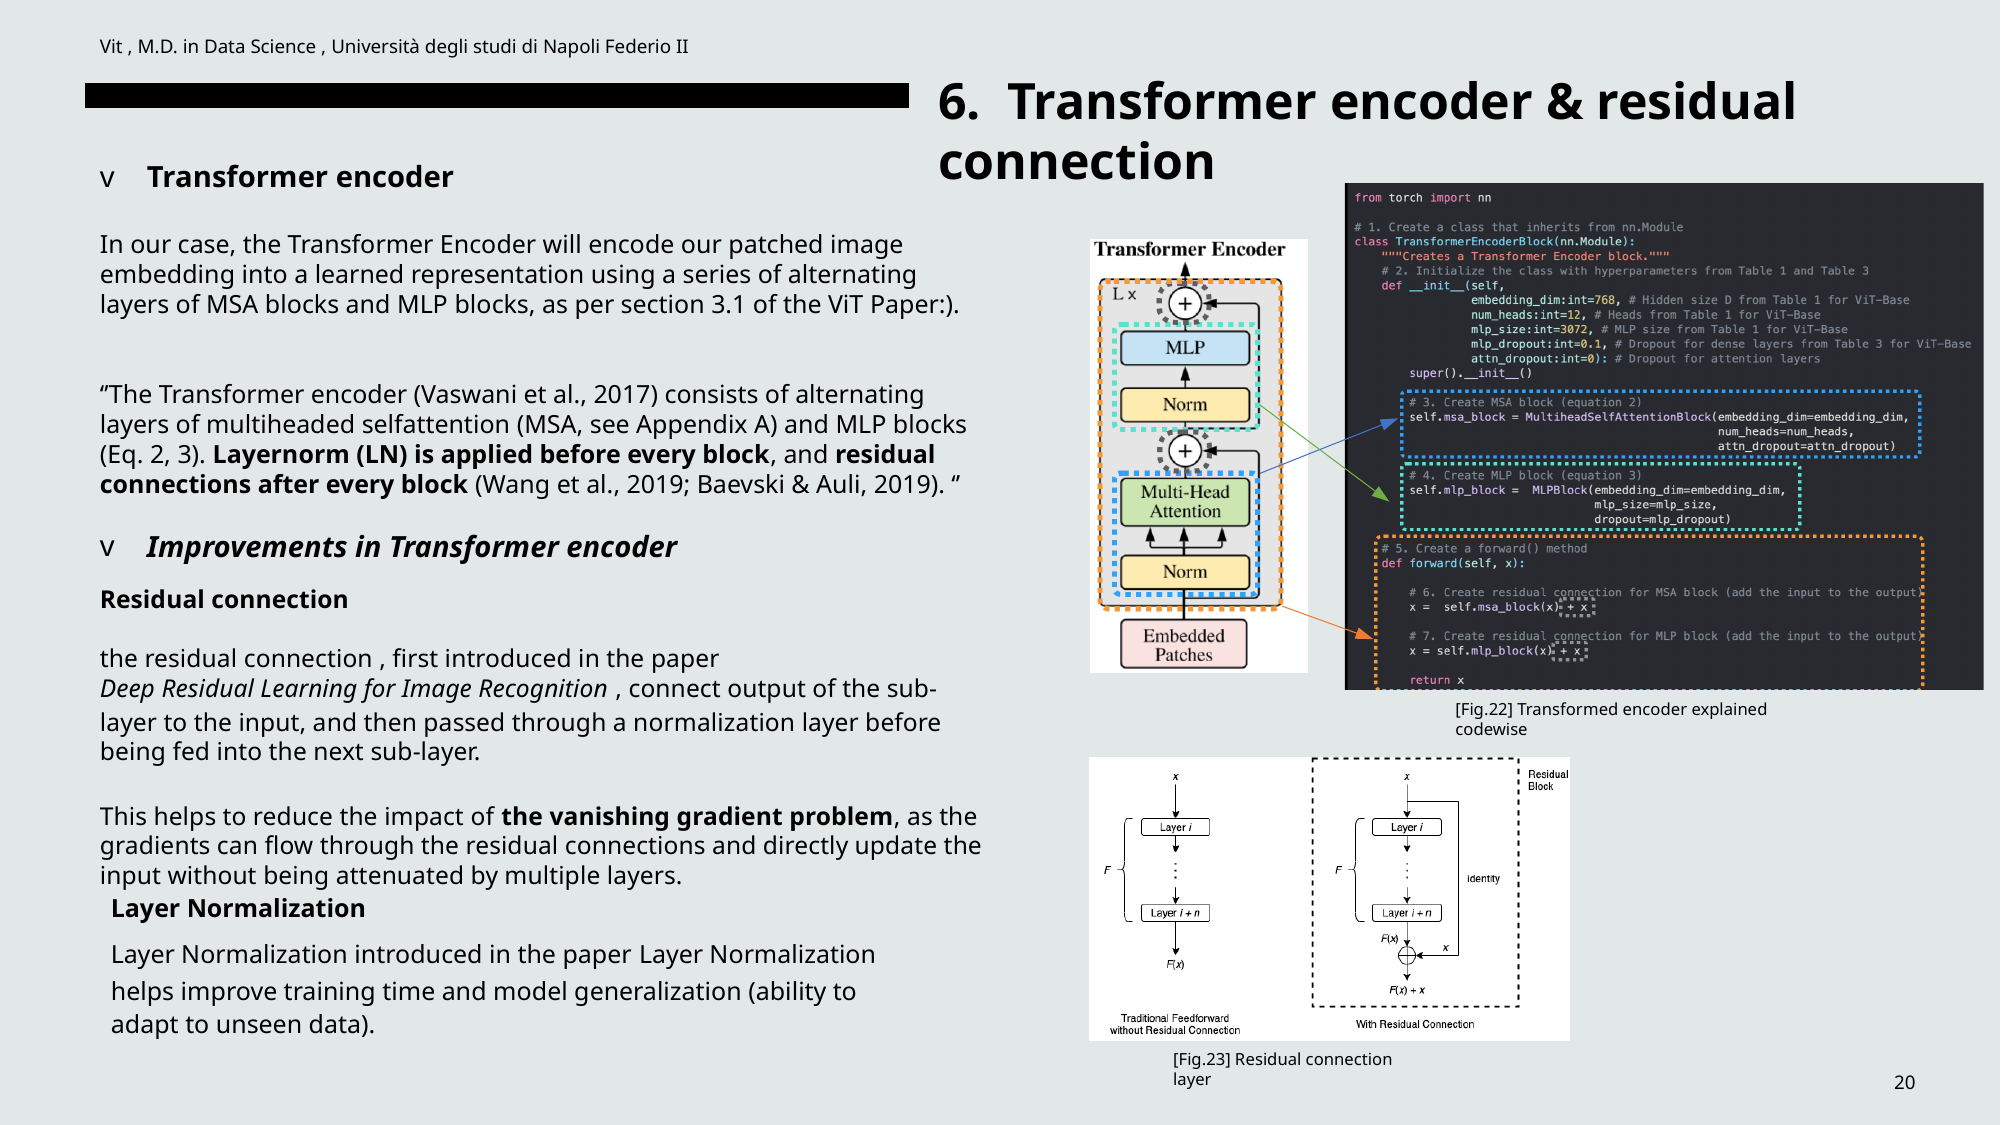

Vit , M.D. in Data Science , Università degli studi di Napoli Federio II
6. Transformer encoder & residual connection
Transformer encoder
In our case, the Transformer Encoder will encode our patched image embedding into a learned representation using a series of alternating layers of MSA blocks and MLP blocks, as per section 3.1 of the ViT Paper:).
‘’The Transformer encoder (Vaswani et al., 2017) consists of alternating layers of multiheaded selfattention (MSA, see Appendix A) and MLP blocks (Eq. 2, 3). Layernorm (LN) is applied before every block, and residual connections after every block (Wang et al., 2019; Baevski & Auli, 2019). ‘’
Improvements in Transformer encoder
Residual connection
the residual connection , first introduced in the paper Deep Residual Learning for Image Recognition , connect output of the sub-layer to the input, and then passed through a normalization layer before being fed into the next sub-layer.
This helps to reduce the impact of the vanishing gradient problem, as the gradients can flow through the residual connections and directly update the input without being attenuated by multiple layers.
[Fig.22] Transformed encoder explained codewise
Layer Normalization
Layer Normalization introduced in the paper Layer Normalizationhelps improve training time and model generalization (ability to adapt to unseen data).
[Fig.23] Residual connection layer